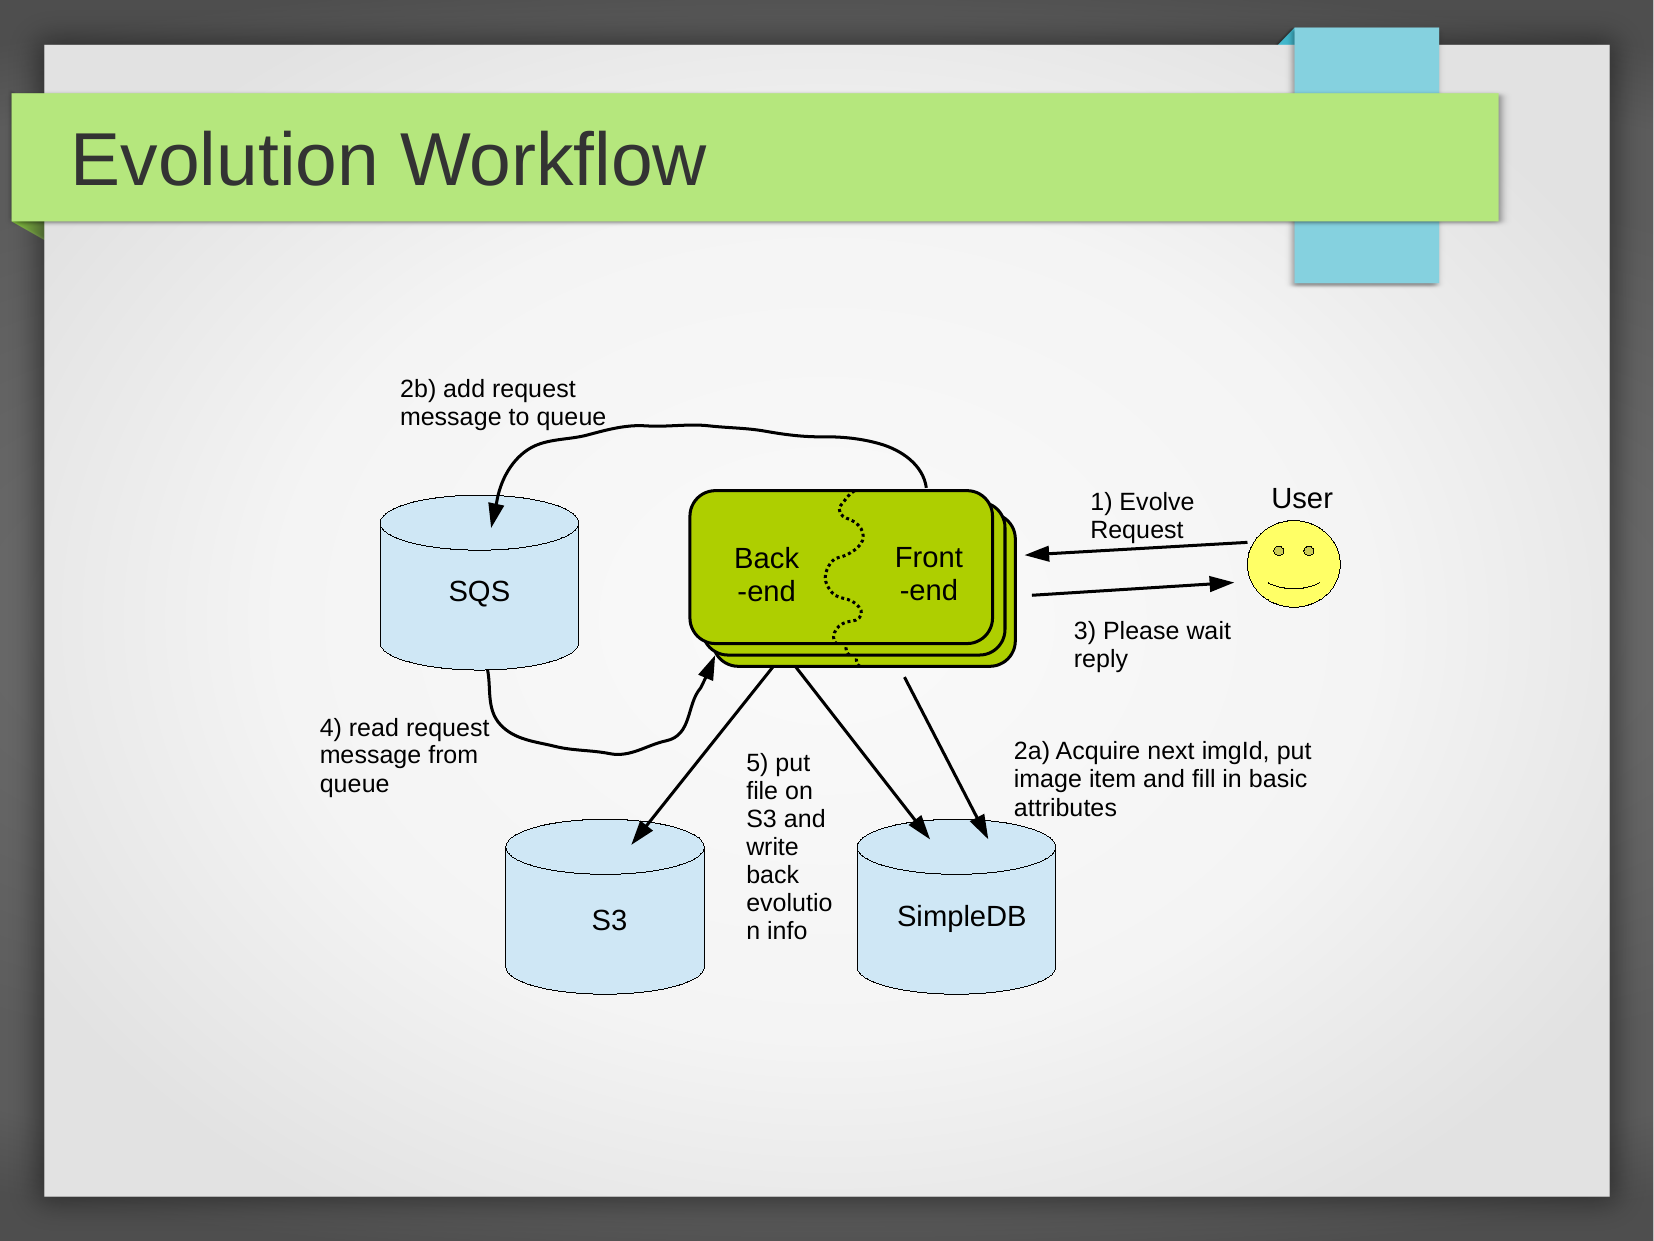

# Evolution Workflow
2b) add request message to queue
User
1) Evolve Request
Front-end
Back-end
SQS
3) Please wait reply
4) read request message from queue
2a) Acquire next imgId, put image item and fill in basic attributes
5) put file on S3 and write back evolution info
S3
SimpleDB